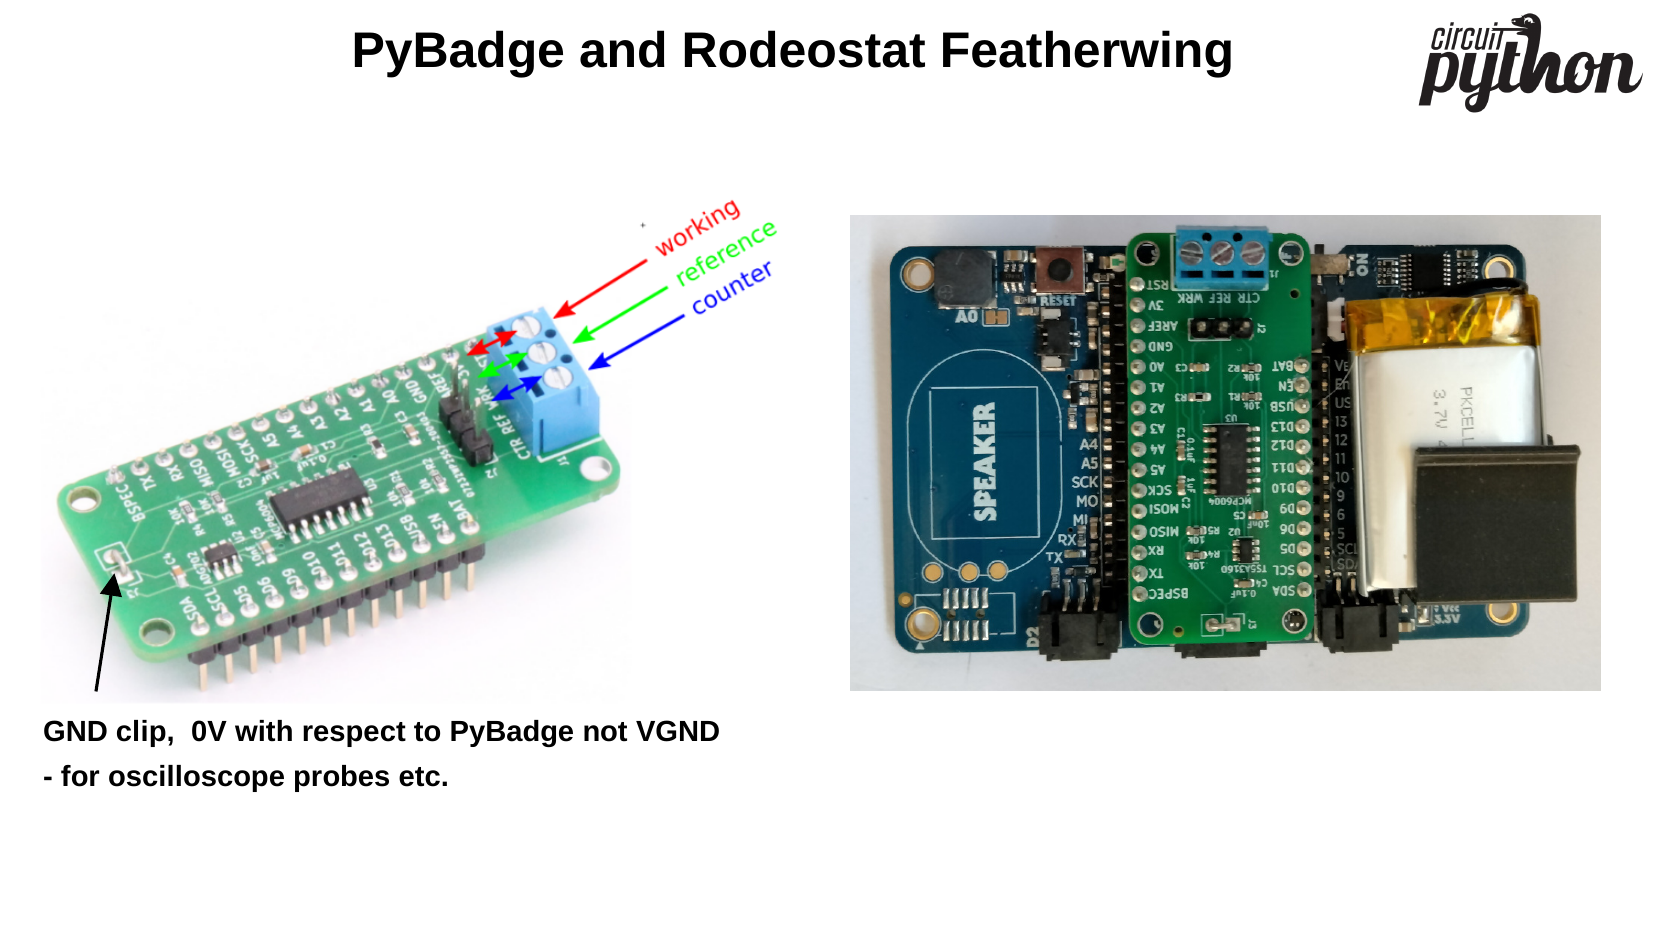

PyBadge and Rodeostat Featherwing
GND clip, 0V with respect to PyBadge not VGND
- for oscilloscope probes etc.